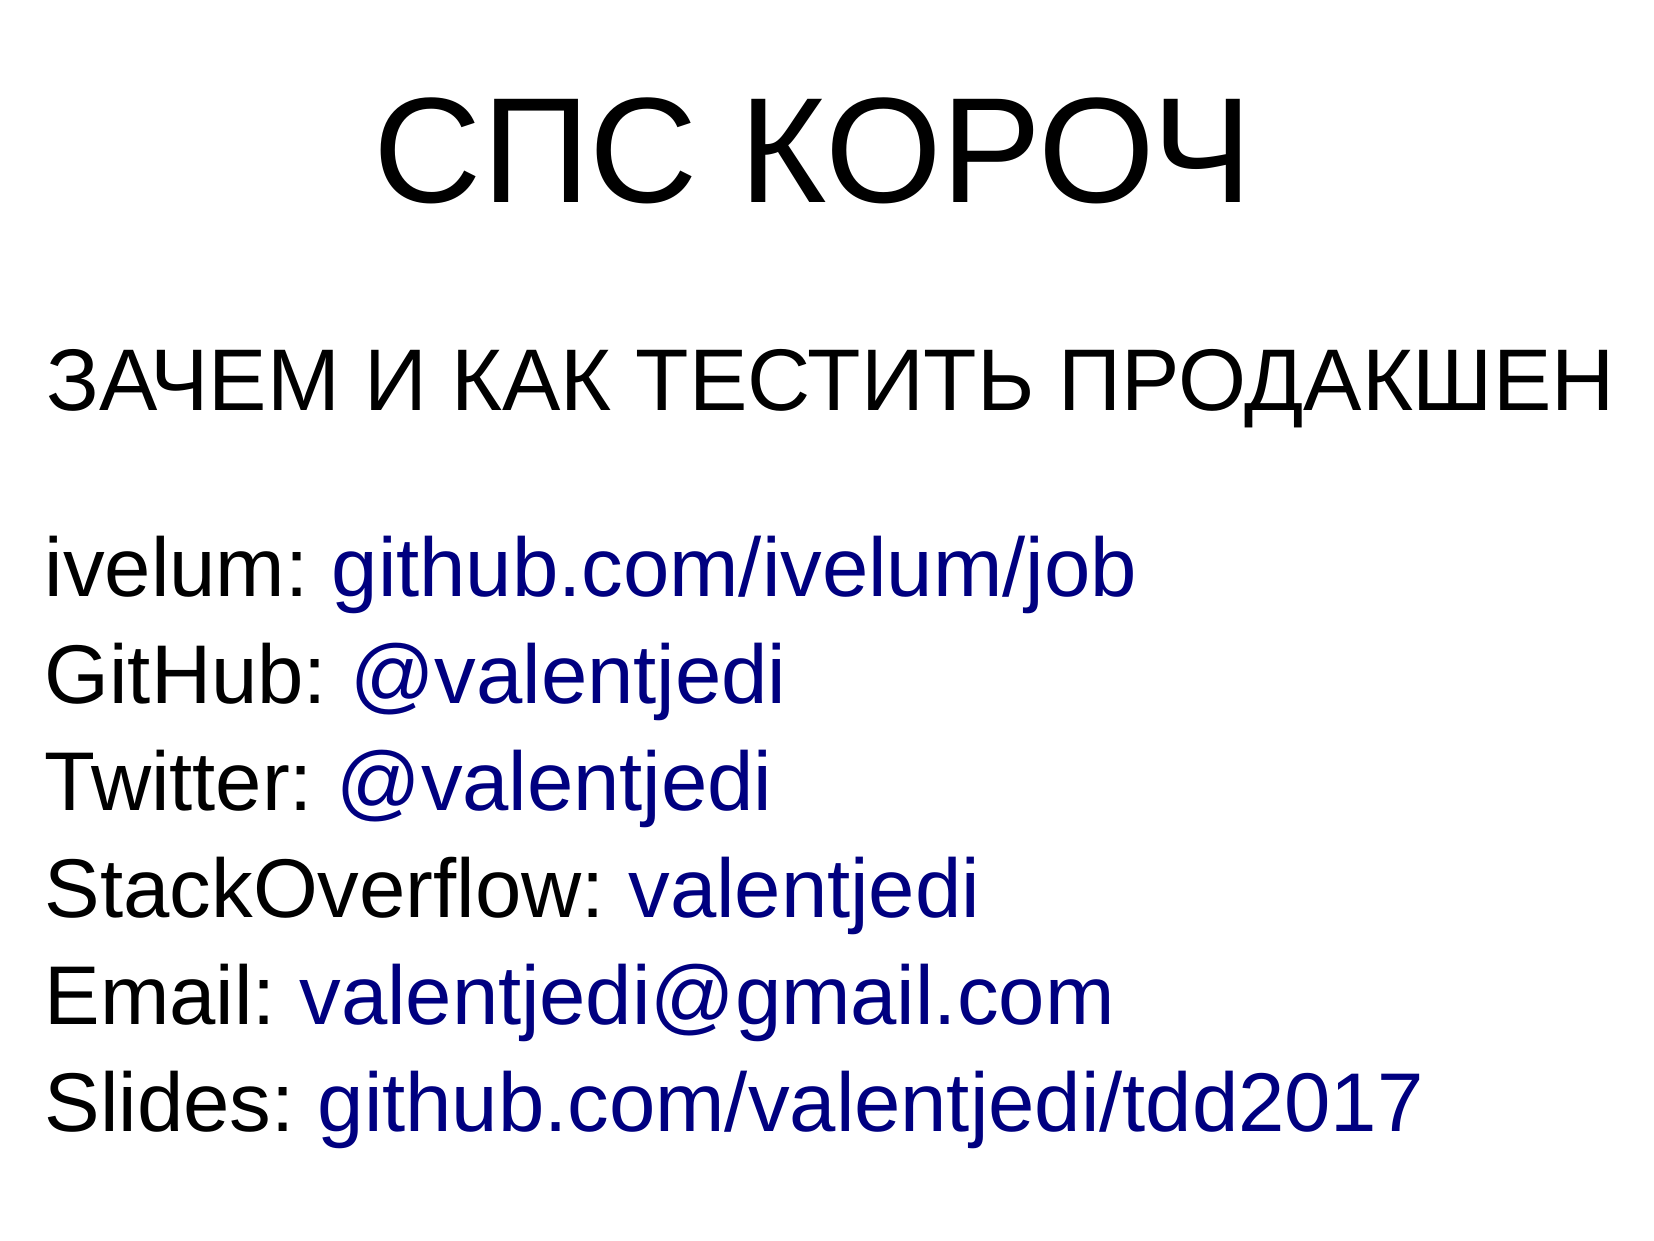

# СПС КОРОЧ
ЗАЧЕМ И КАК ТЕСТИТЬ ПРОДАКШЕН
ivelum: github.com/ivelum/job
GitHub: @valentjedi
Twitter: @valentjedi
StackOverflow: valentjedi
Email: valentjedi@gmail.com
Slides: github.com/valentjedi/tdd2017